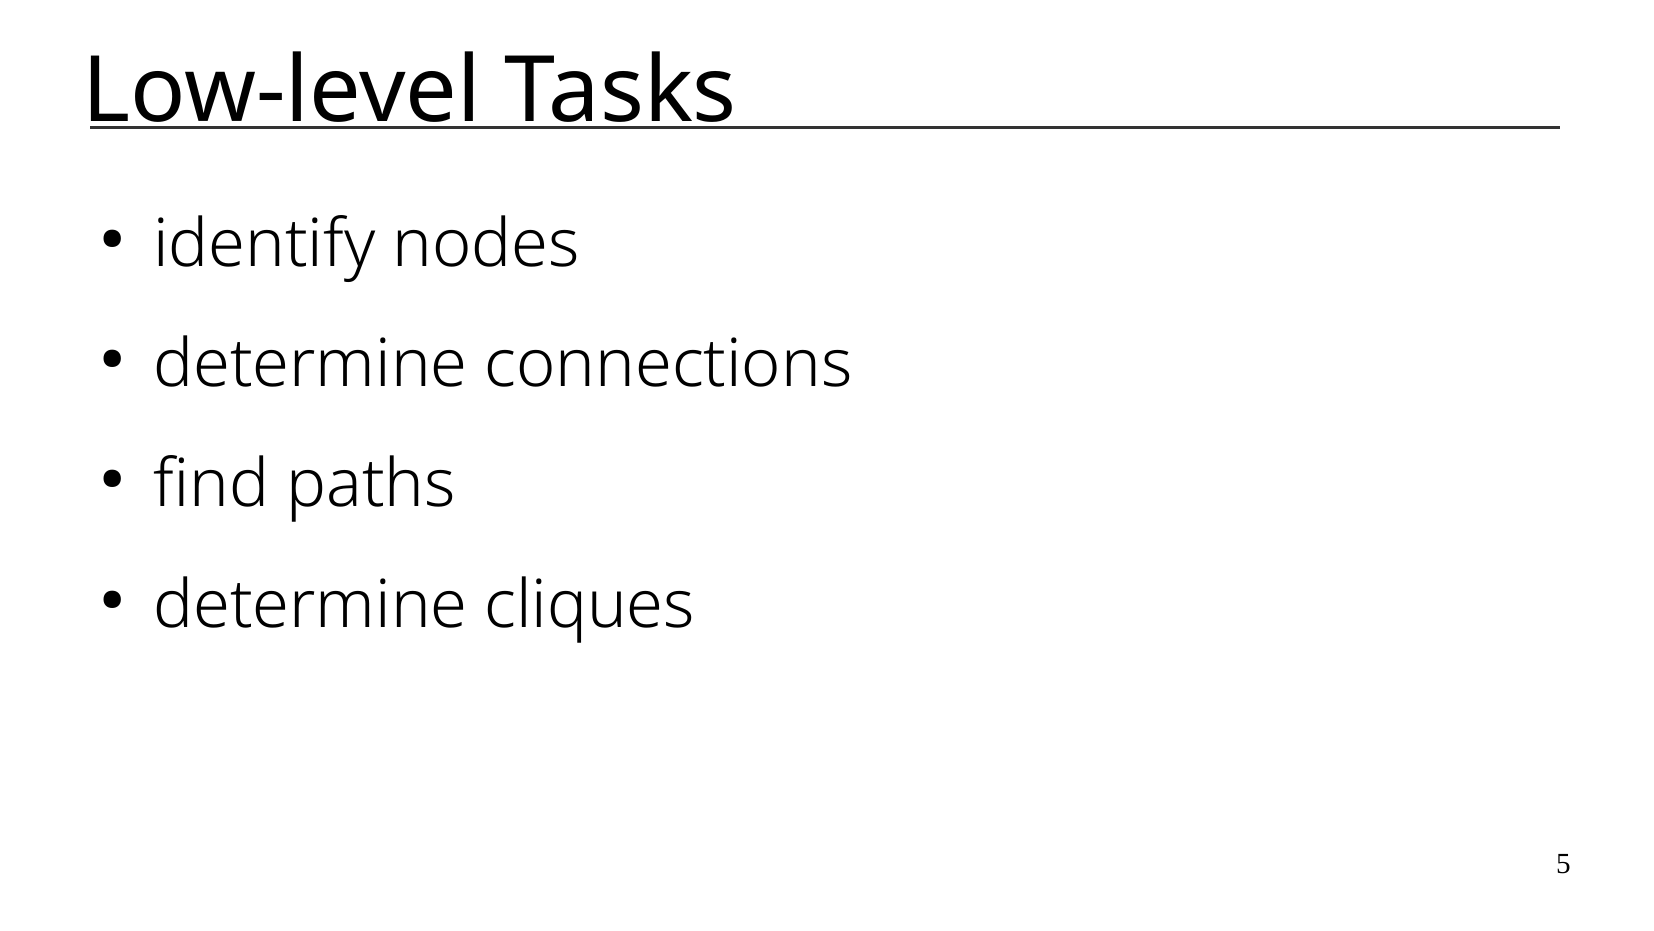

# Low-level Tasks
identify nodes
determine connections
find paths
determine cliques
5